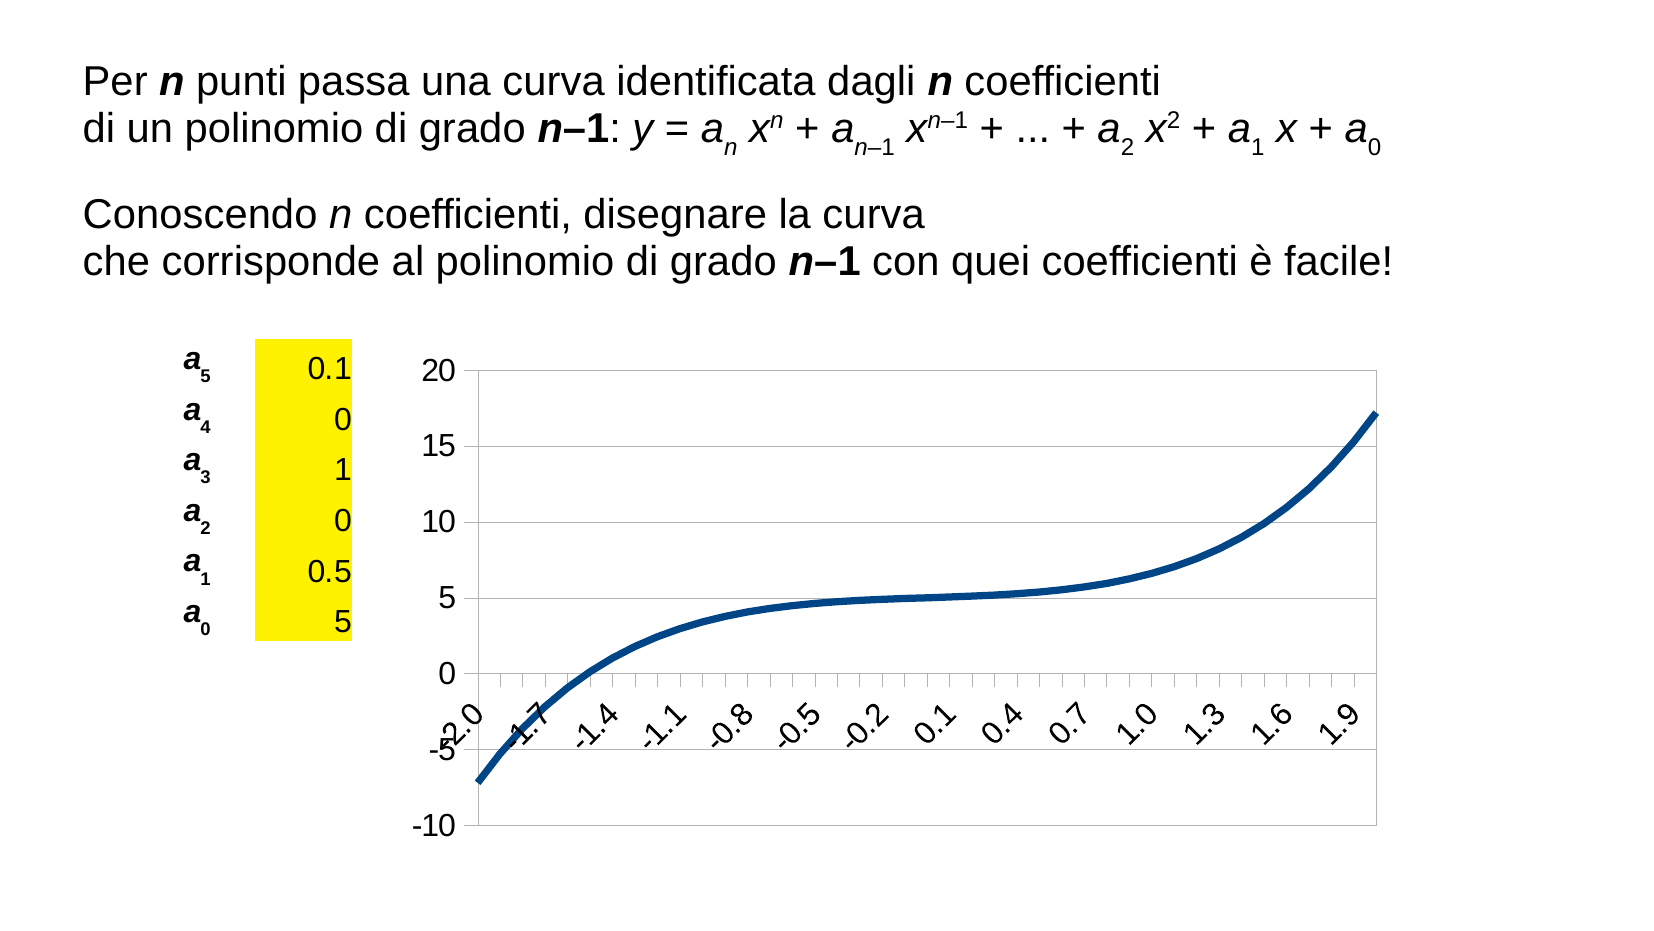

# Per n punti passa una curva identificata dagli n coefficienti di un polinomio di grado n–1: y = an xn + an–1 xn–1 + ... + a2 x2 + a1 x + a0
Conoscendo n coefficienti, disegnare la curva
che corrisponde al polinomio di grado n–1 con quei coefficienti è facile!